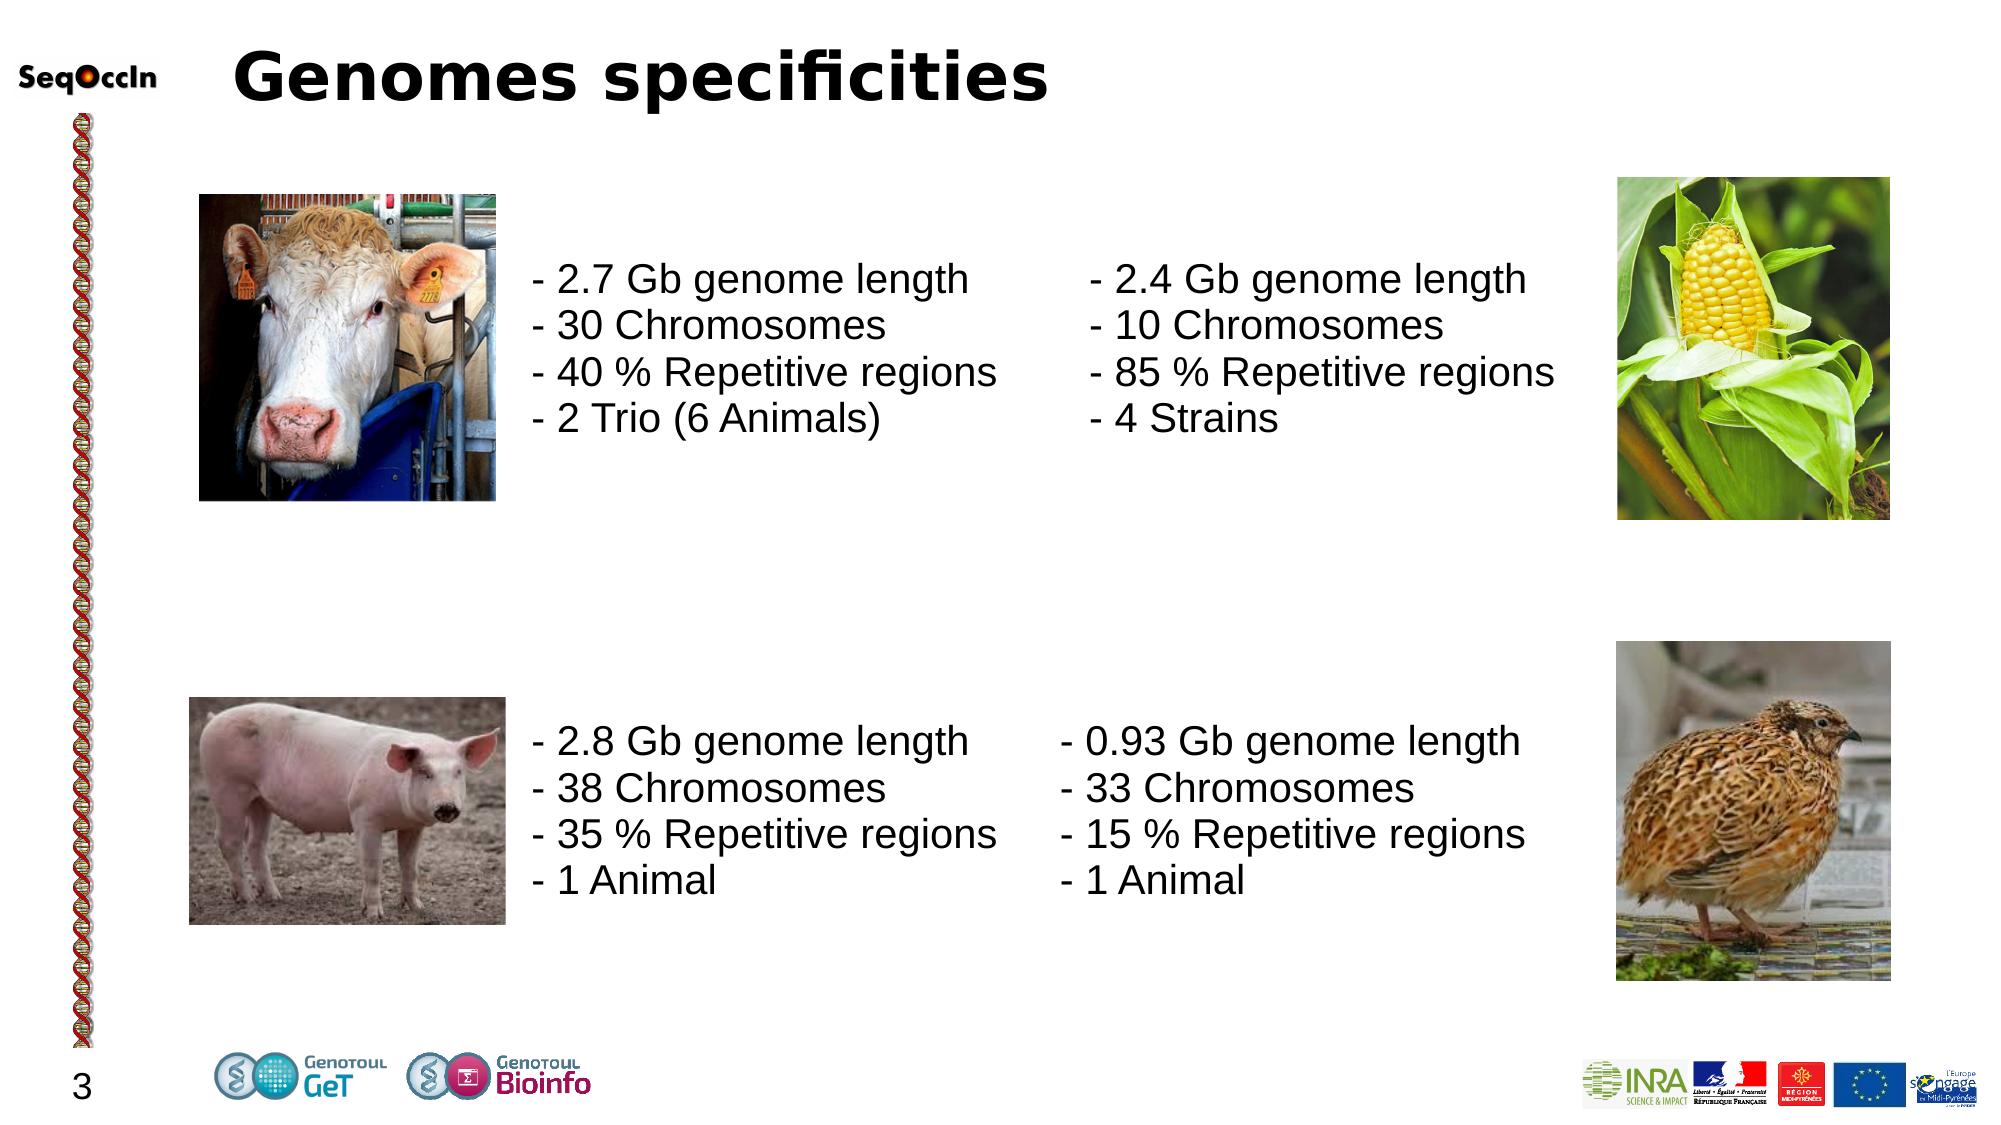

# Genomes specificities
- 2.7 Gb genome length
- 30 Chromosomes
- 40 % Repetitive regions
- 2 Trio (6 Animals)
- 2.4 Gb genome length
- 10 Chromosomes
- 85 % Repetitive regions
- 4 Strains
- 2.8 Gb genome length
- 38 Chromosomes
- 35 % Repetitive regions
- 1 Animal
- 0.93 Gb genome length
- 33 Chromosomes
- 15 % Repetitive regions
- 1 Animal